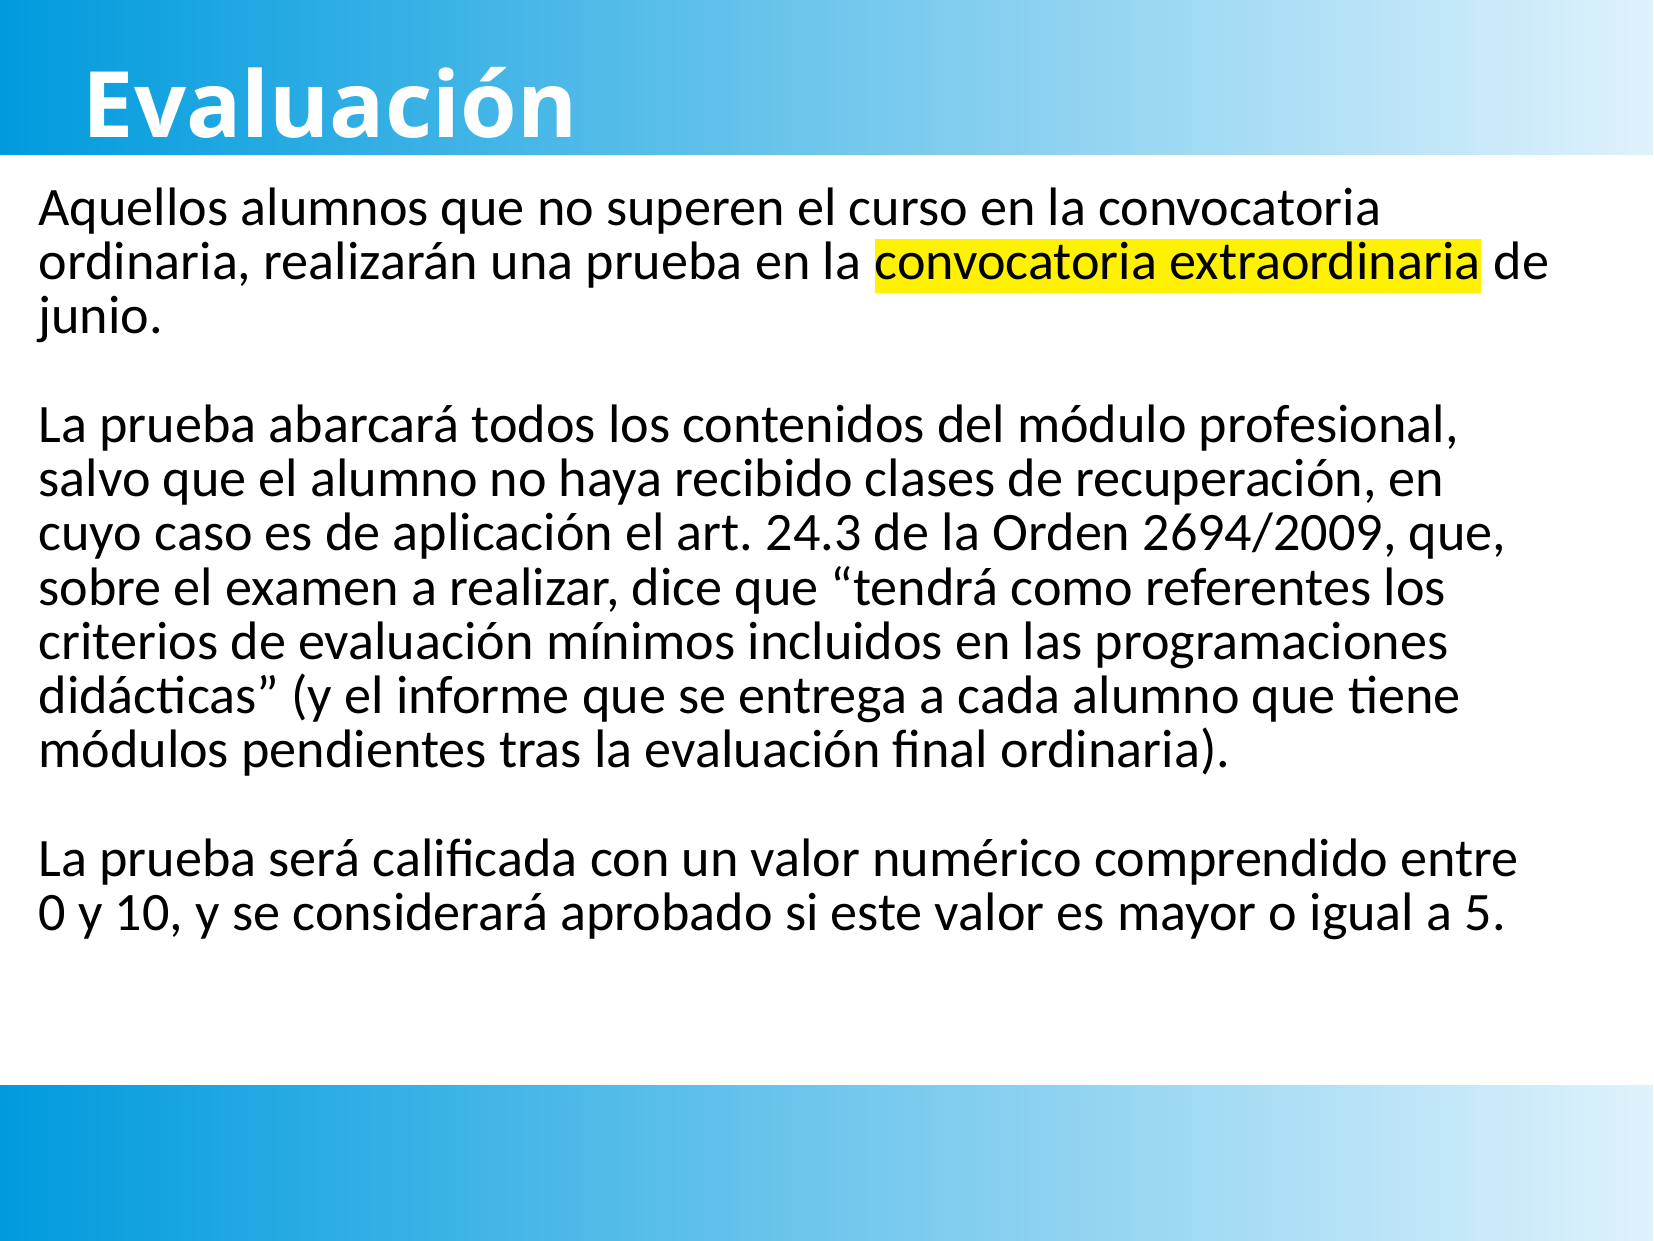

# Evaluación
Aquellos alumnos que no superen el curso en la convocatoria ordinaria, realizarán una prueba en la convocatoria extraordinaria de junio.
La prueba abarcará todos los contenidos del módulo profesional, salvo que el alumno no haya recibido clases de recuperación, en cuyo caso es de aplicación el art. 24.3 de la Orden 2694/2009, que, sobre el examen a realizar, dice que “tendrá como referentes los criterios de evaluación mínimos incluidos en las programaciones didácticas” (y el informe que se entrega a cada alumno que tiene módulos pendientes tras la evaluación final ordinaria).
La prueba será calificada con un valor numérico comprendido entre 0 y 10, y se considerará aprobado si este valor es mayor o igual a 5.